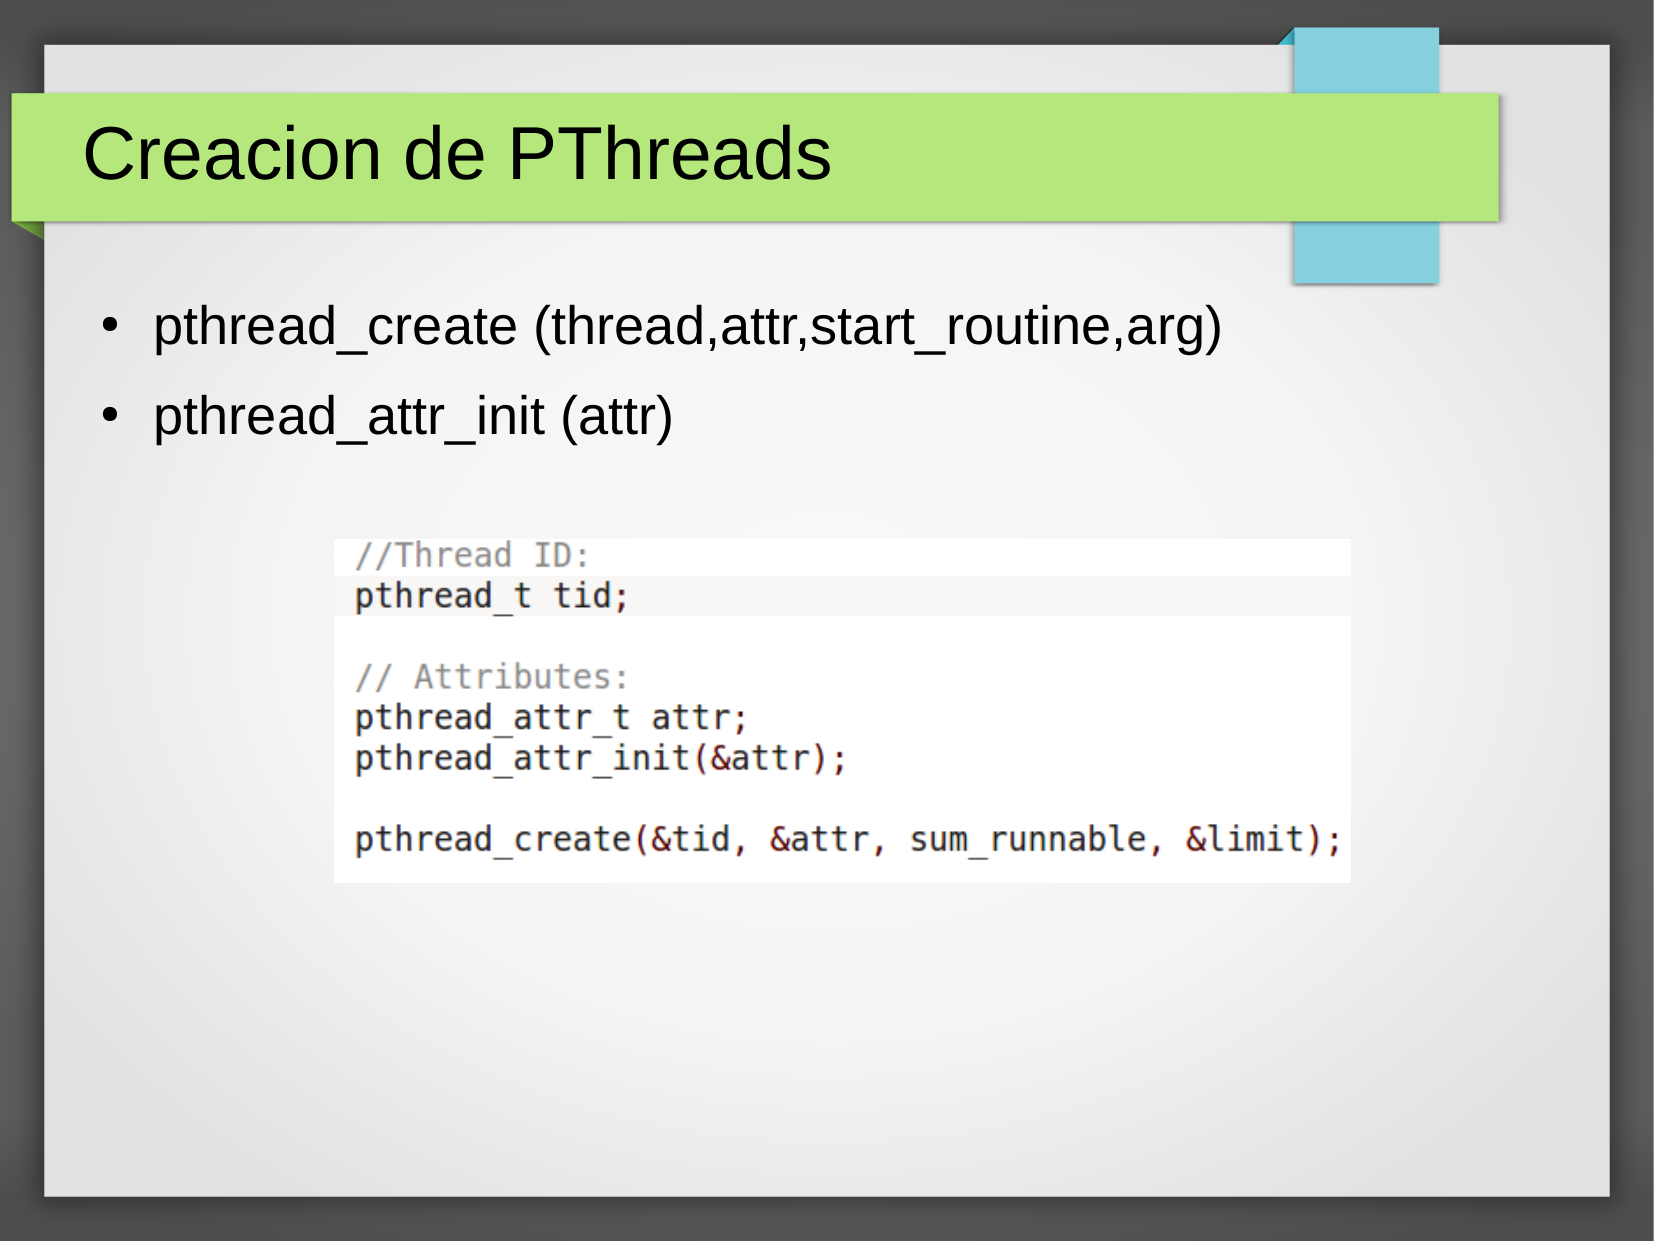

# Creacion de PThreads
pthread_create (thread,attr,start_routine,arg)
pthread_attr_init (attr)